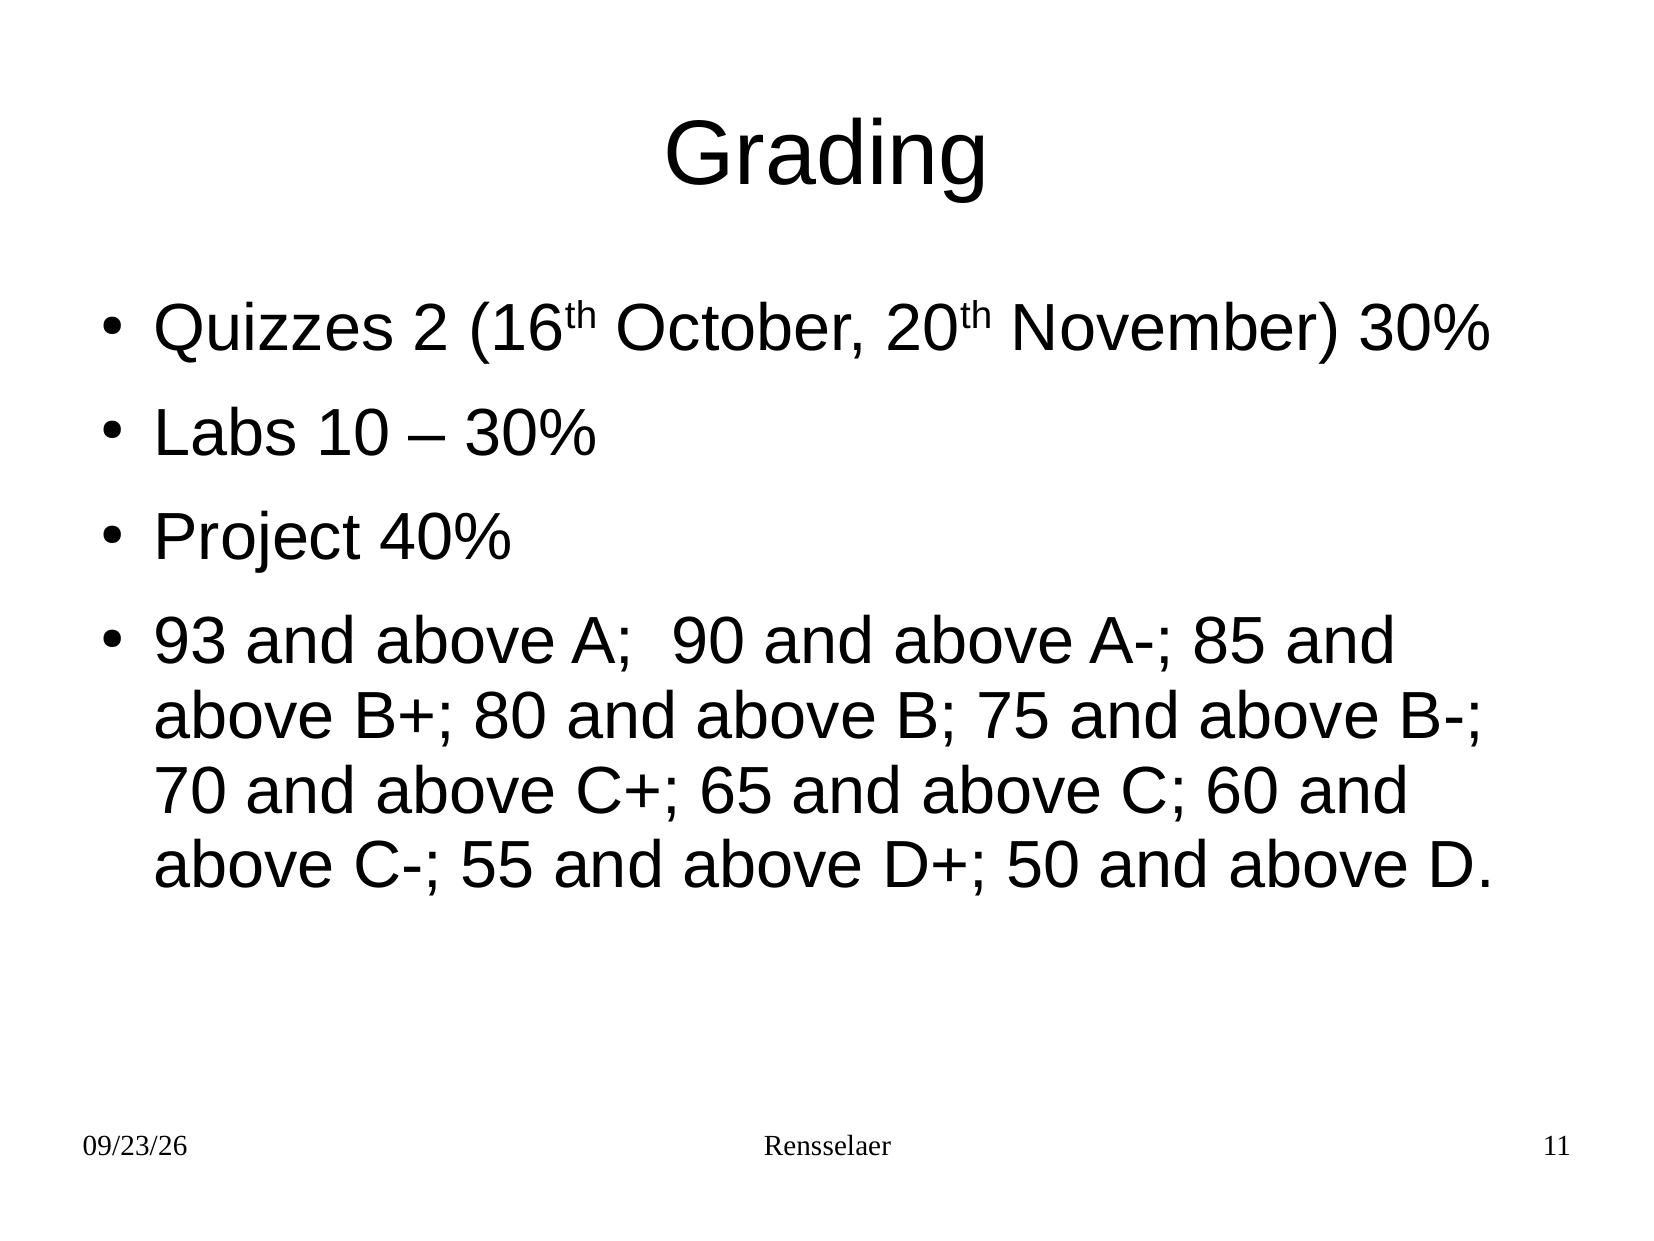

# Grading
Quizzes 2 (16th October, 20th November) 30%
Labs 10 – 30%
Project 40%
93 and above A; 90 and above A-; 85 and above B+; 80 and above B; 75 and above B-; 70 and above C+; 65 and above C; 60 and above C-; 55 and above D+; 50 and above D.
Rensselaer
11